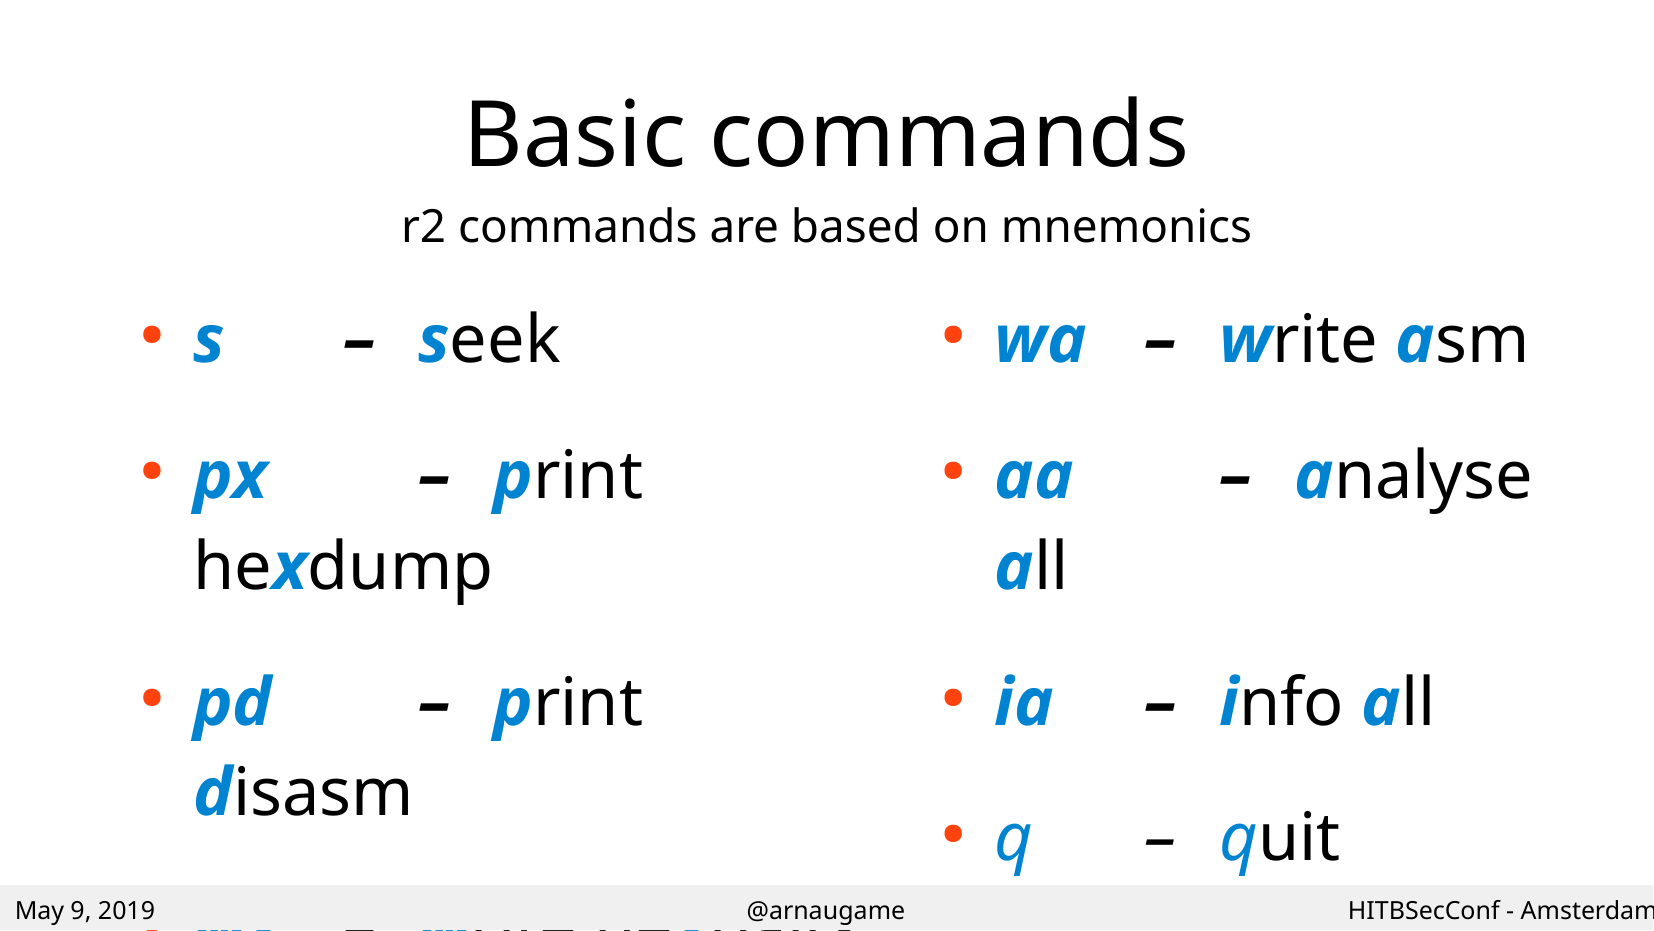

# Basic commands r2 commands are based on mnemonics
s		–	seek
px		–	print hexdump
pd		–	print disasm
wx	–	write hexpairs
wa	–	write asm
aa		–	analyse all
ia		–	info all
q		–	quit
May 9, 2019
@arnaugamez
HITBSecConf - Amsterdam